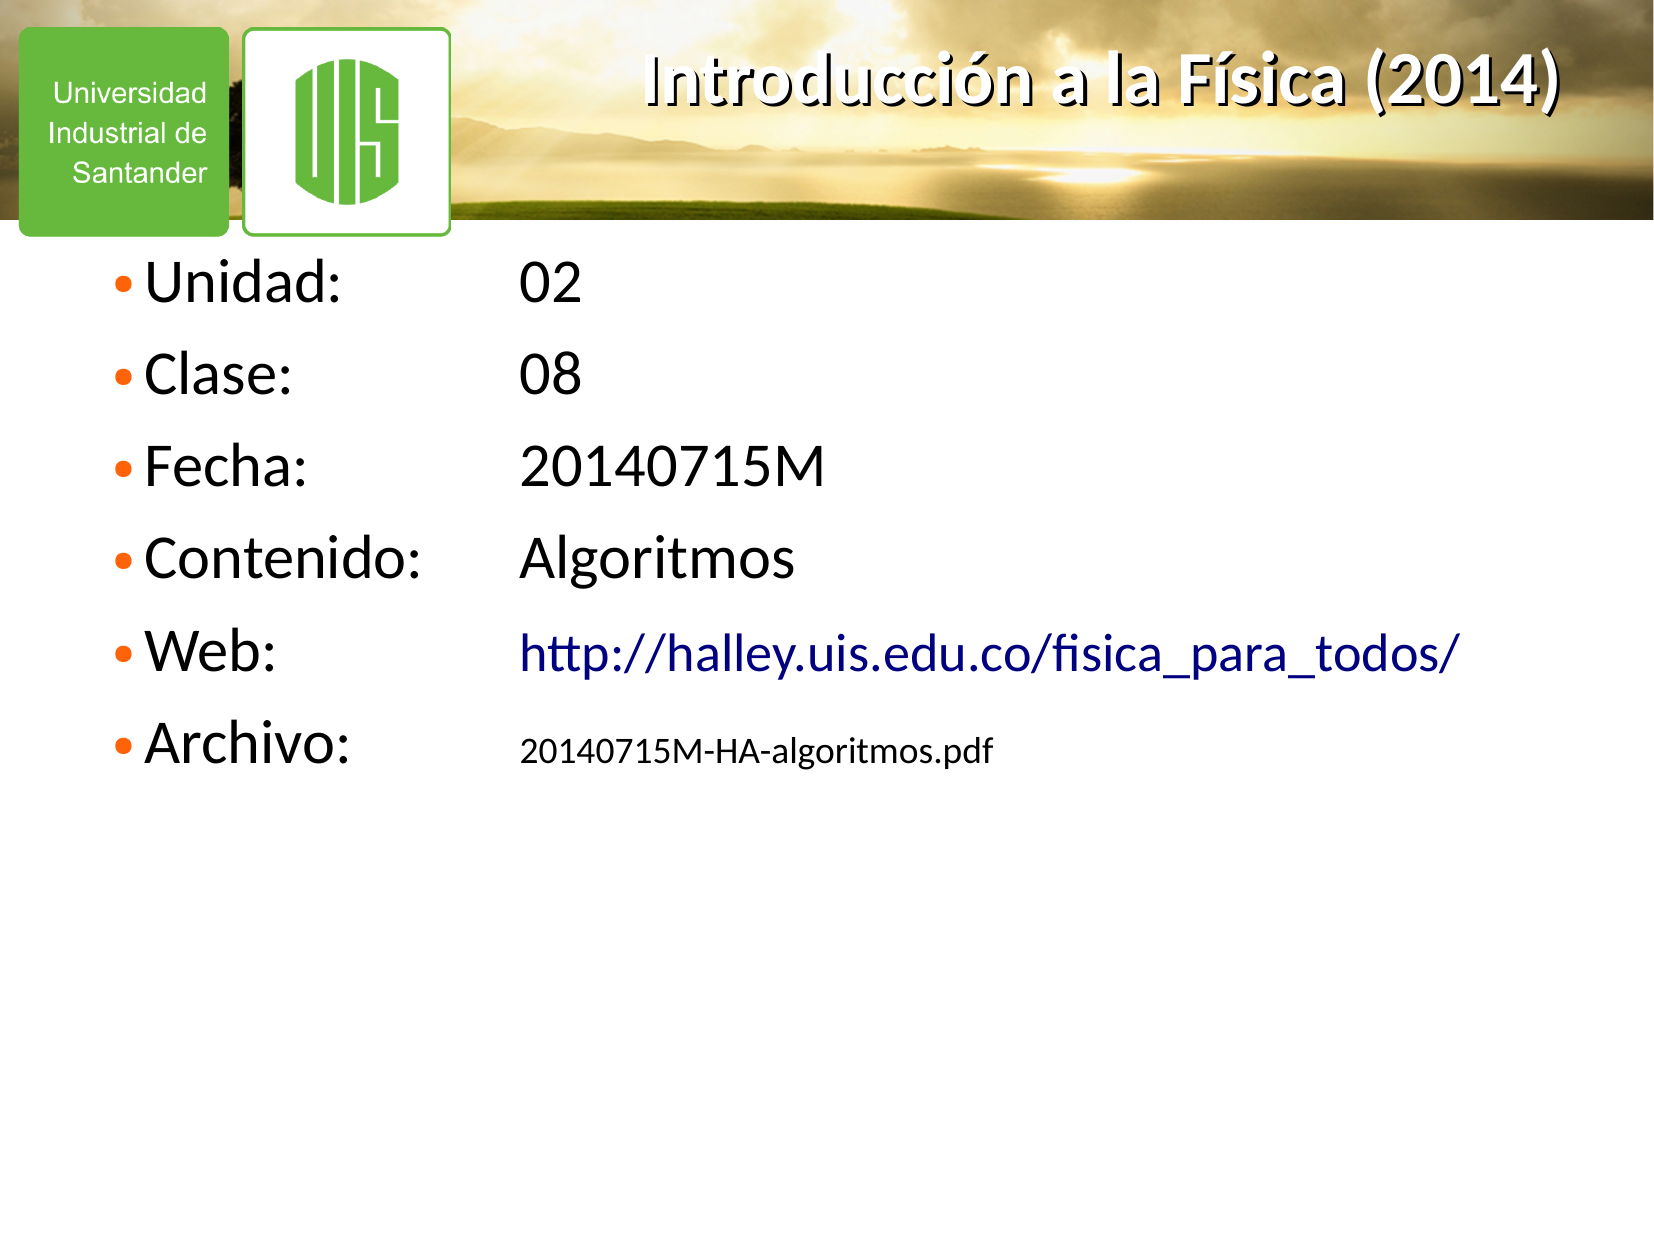

# Introducción a la Física (2014)
Unidad:			02
Clase:				08
Fecha:			20140715M
Contenido:		Algoritmos
Web:				http://halley.uis.edu.co/fisica_para_todos/
Archivo:			20140715M-HA-algoritmos.pdf